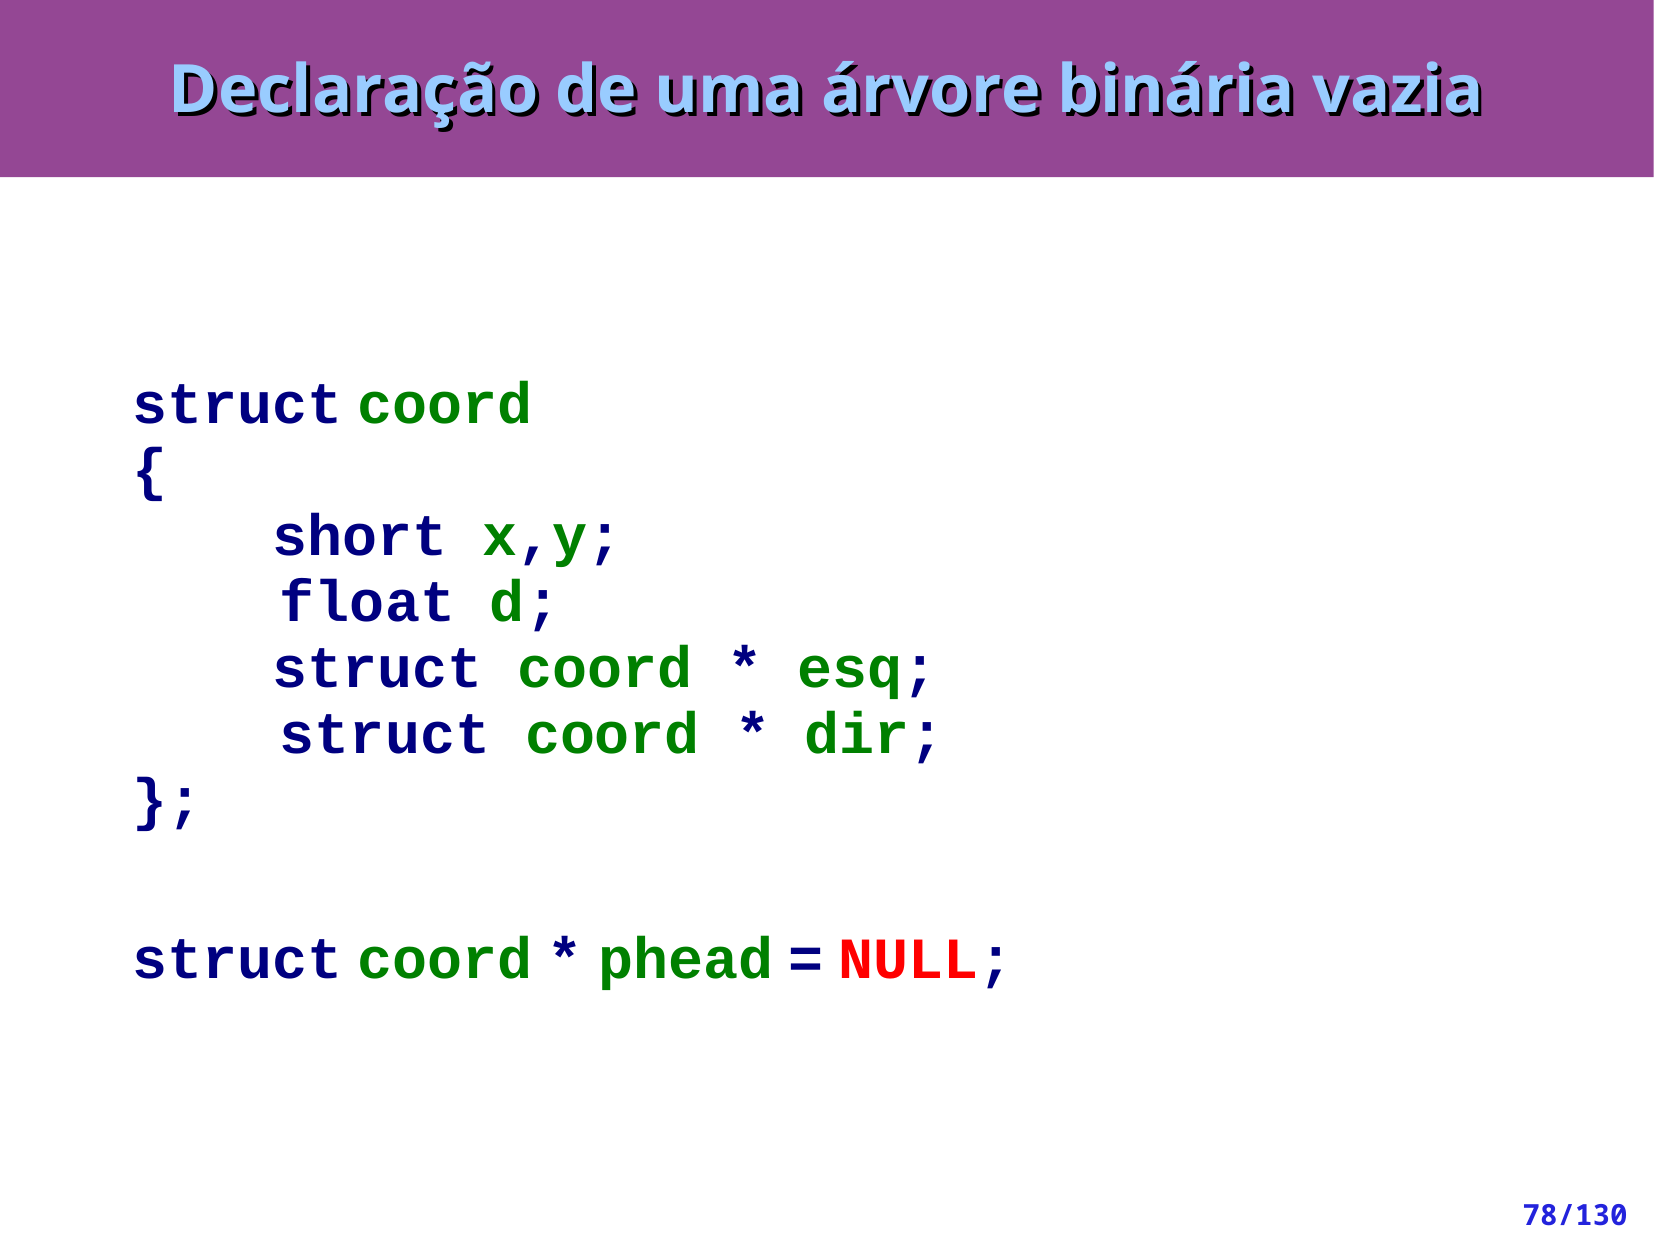

# Declaração de uma árvore binária vazia
struct coord
{
 short x,y;
		float d;
 struct coord * esq;
		struct coord * dir;
};
struct coord * phead = NULL;
78